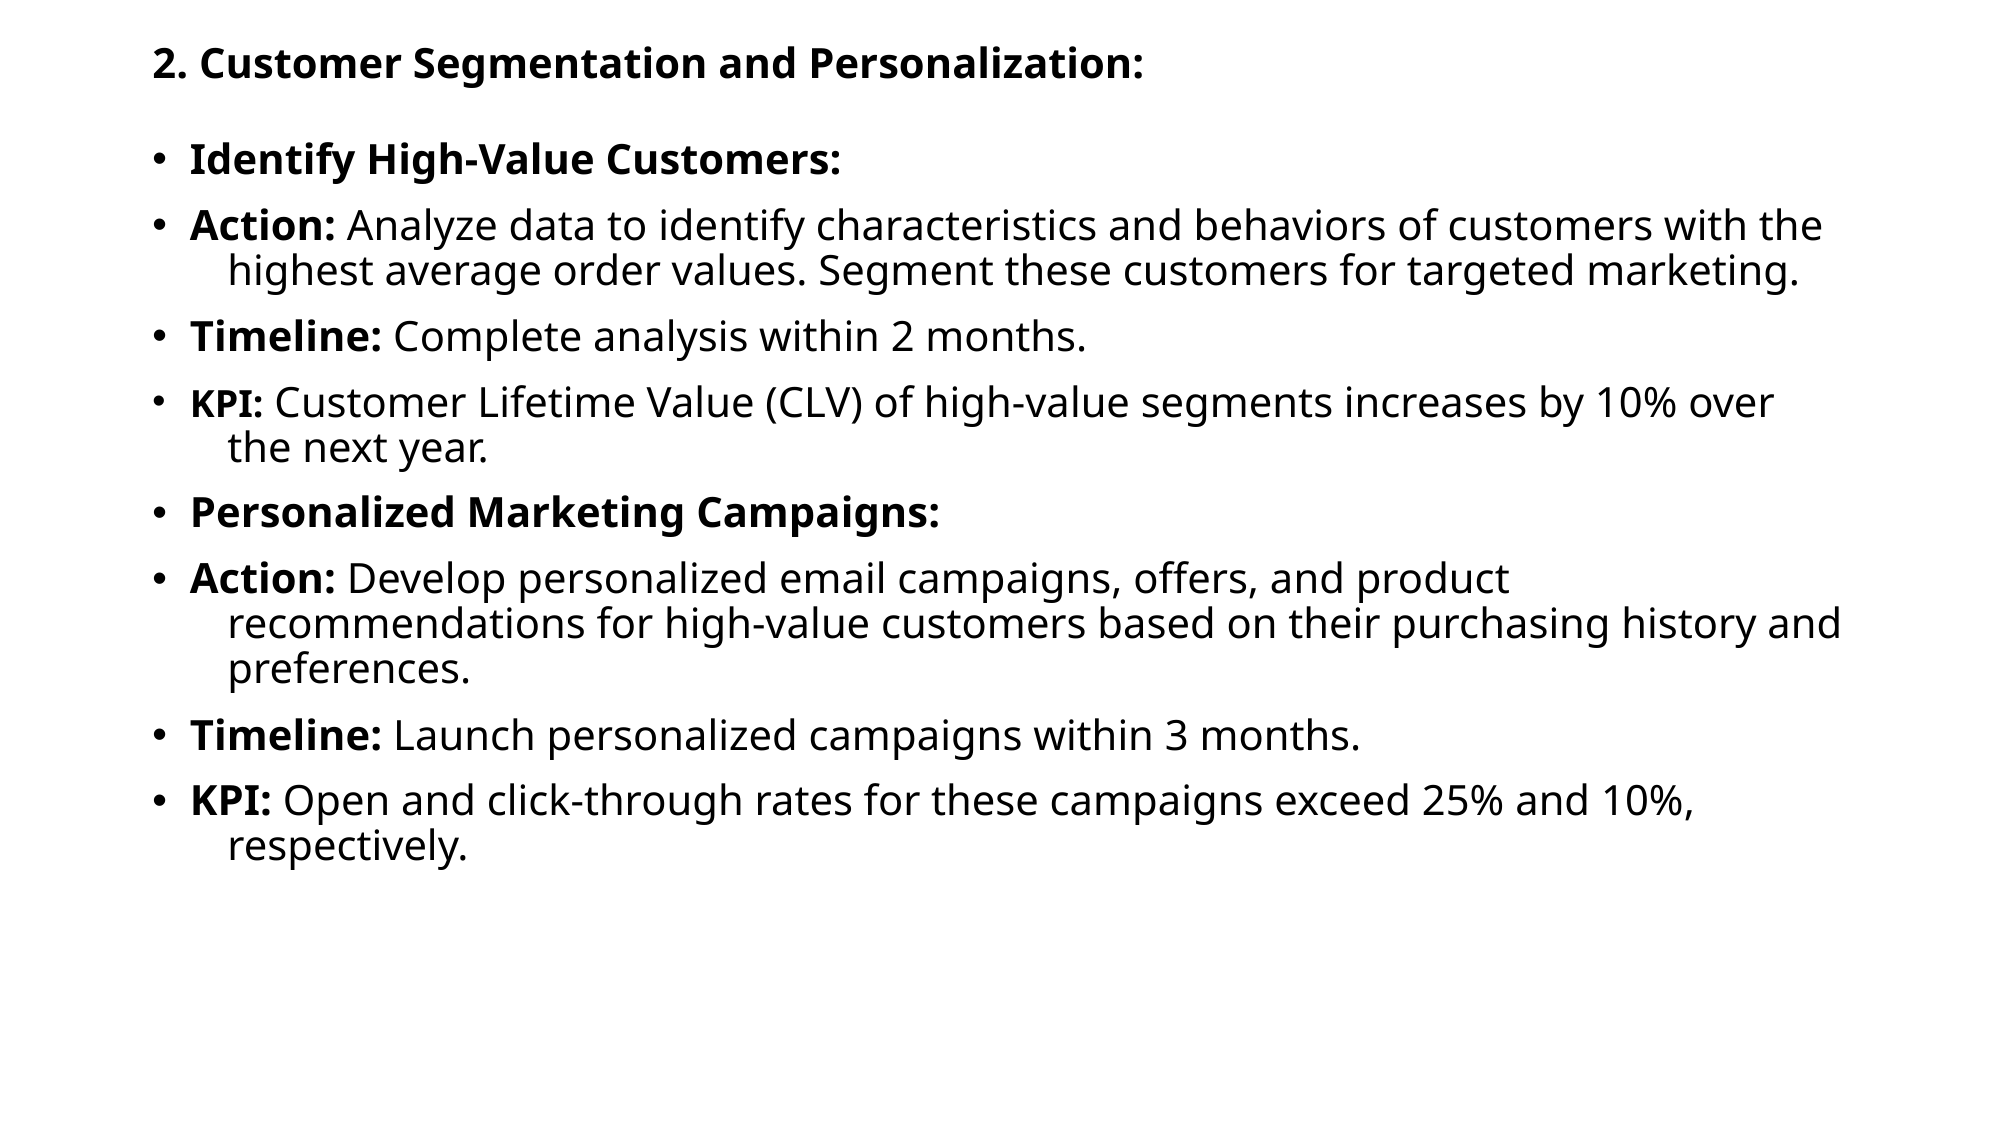

# 2. Customer Segmentation and Personalization:
Identify High-Value Customers:
Action: Analyze data to identify characteristics and behaviors of customers with the highest average order values. Segment these customers for targeted marketing.
Timeline: Complete analysis within 2 months.
KPI: Customer Lifetime Value (CLV) of high-value segments increases by 10% over the next year.
Personalized Marketing Campaigns:
Action: Develop personalized email campaigns, offers, and product recommendations for high-value customers based on their purchasing history and preferences.
Timeline: Launch personalized campaigns within 3 months.
KPI: Open and click-through rates for these campaigns exceed 25% and 10%, respectively.